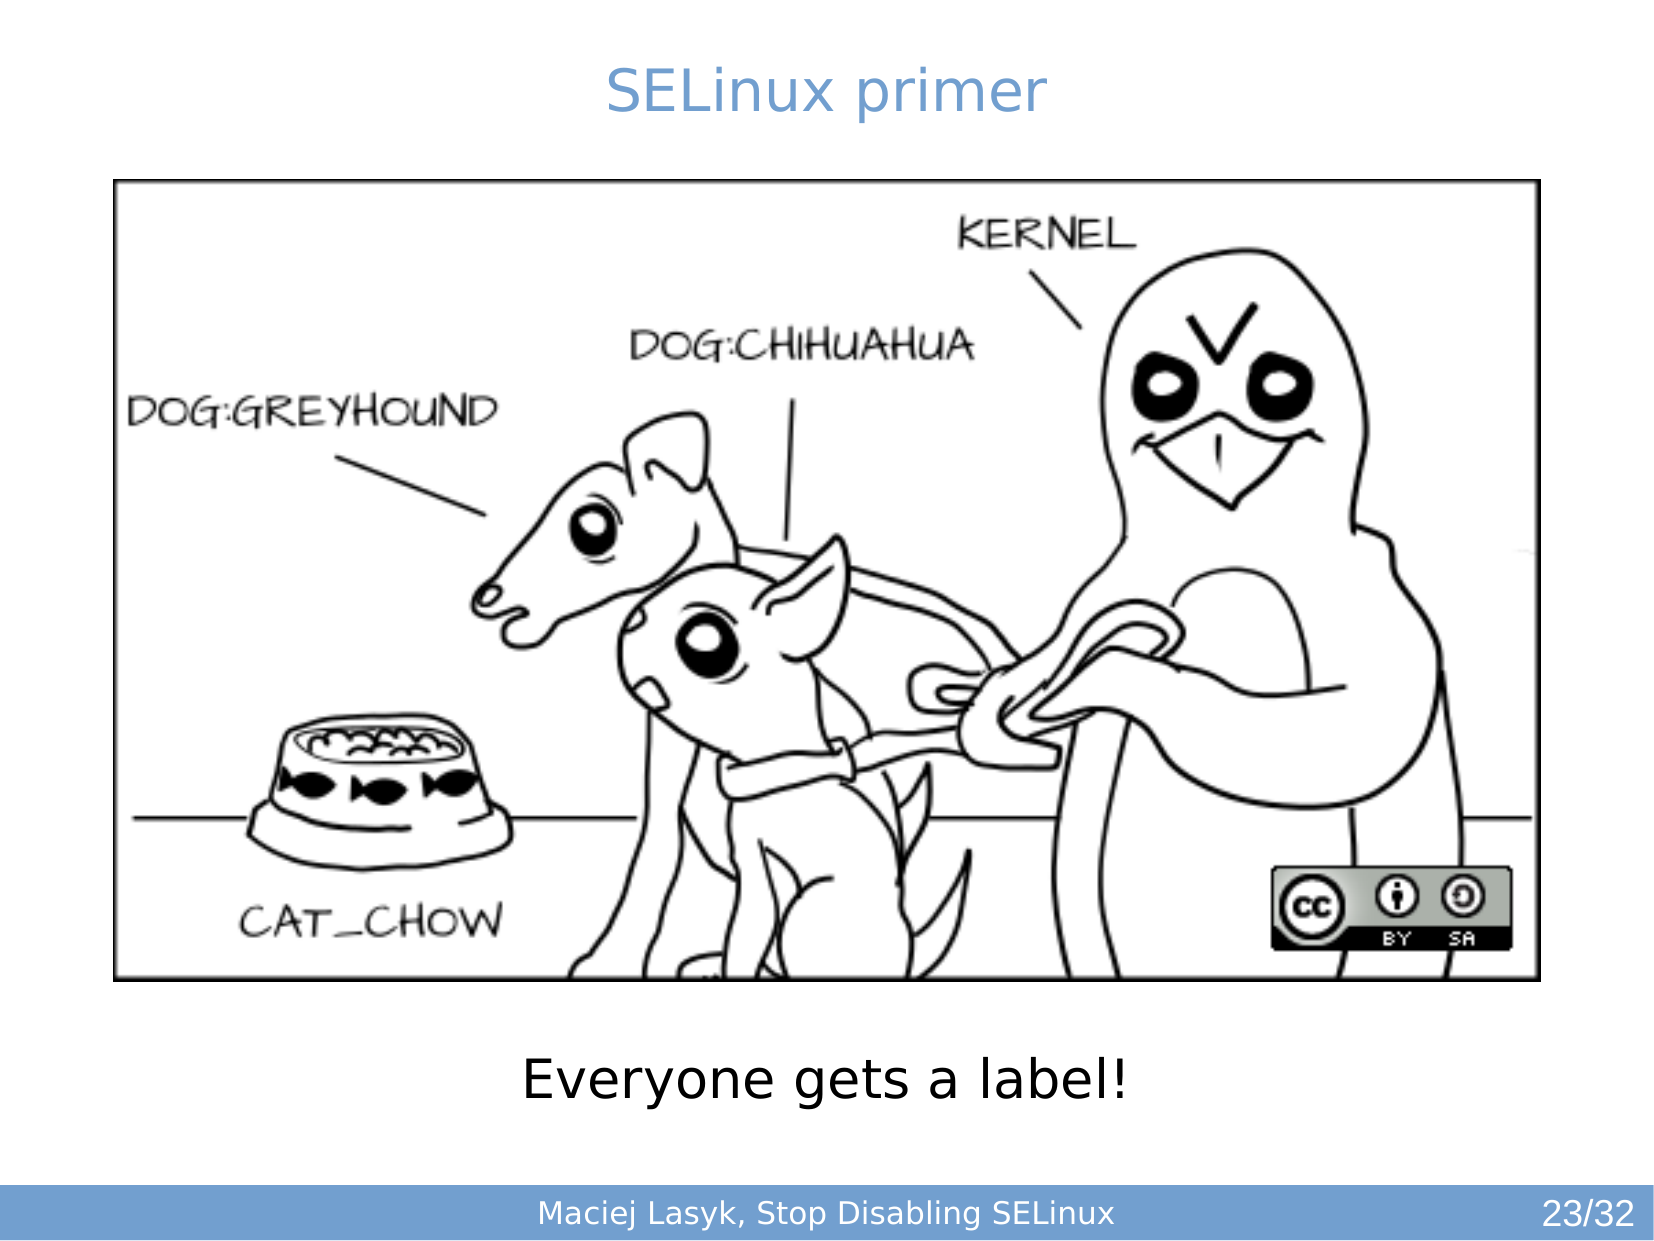

SELinux primer
Everyone gets a label!
 23/32
Maciej Lasyk, High Availability Explained
Maciej Lasyk, Stop Disabling SELinux